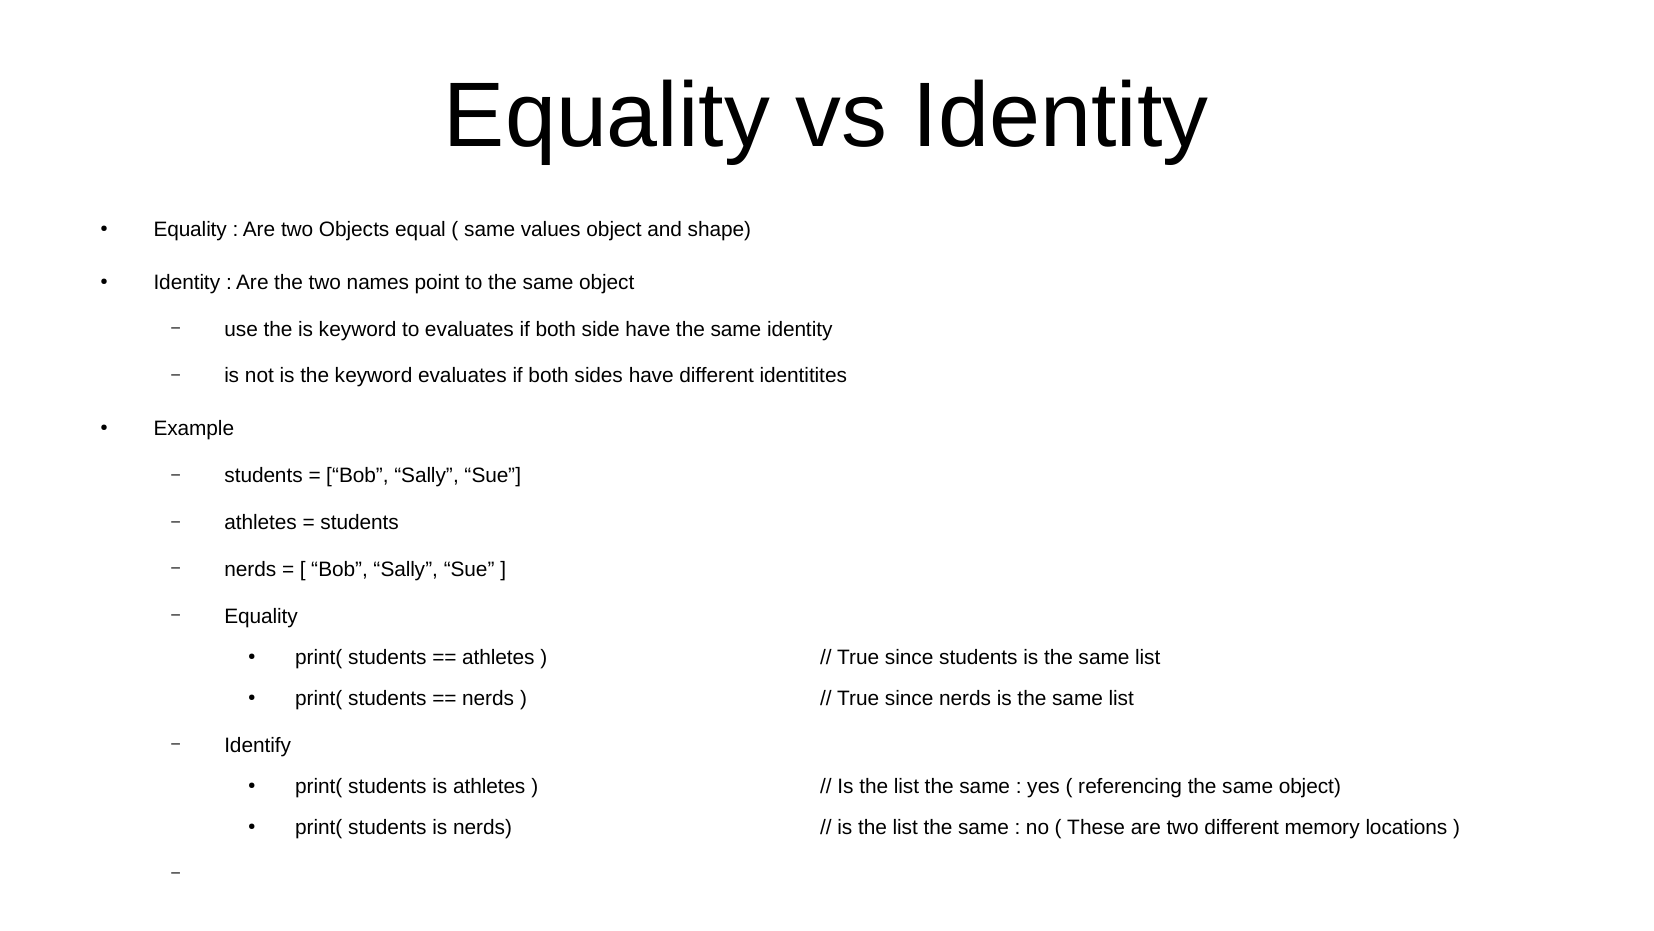

# Equality vs Identity
Equality : Are two Objects equal ( same values object and shape)
Identity : Are the two names point to the same object
use the is keyword to evaluates if both side have the same identity
is not is the keyword evaluates if both sides have different identitites
Example
students = [“Bob”, “Sally”, “Sue”]
athletes = students
nerds = [ “Bob”, “Sally”, “Sue” ]
Equality
print( students == athletes )				// True since students is the same list
print( students == nerds	)				// True since nerds is the same list
Identify
print( students is athletes ) 				// Is the list the same : yes ( referencing the same object)
print( students is nerds)					// is the list the same : no ( These are two different memory locations )